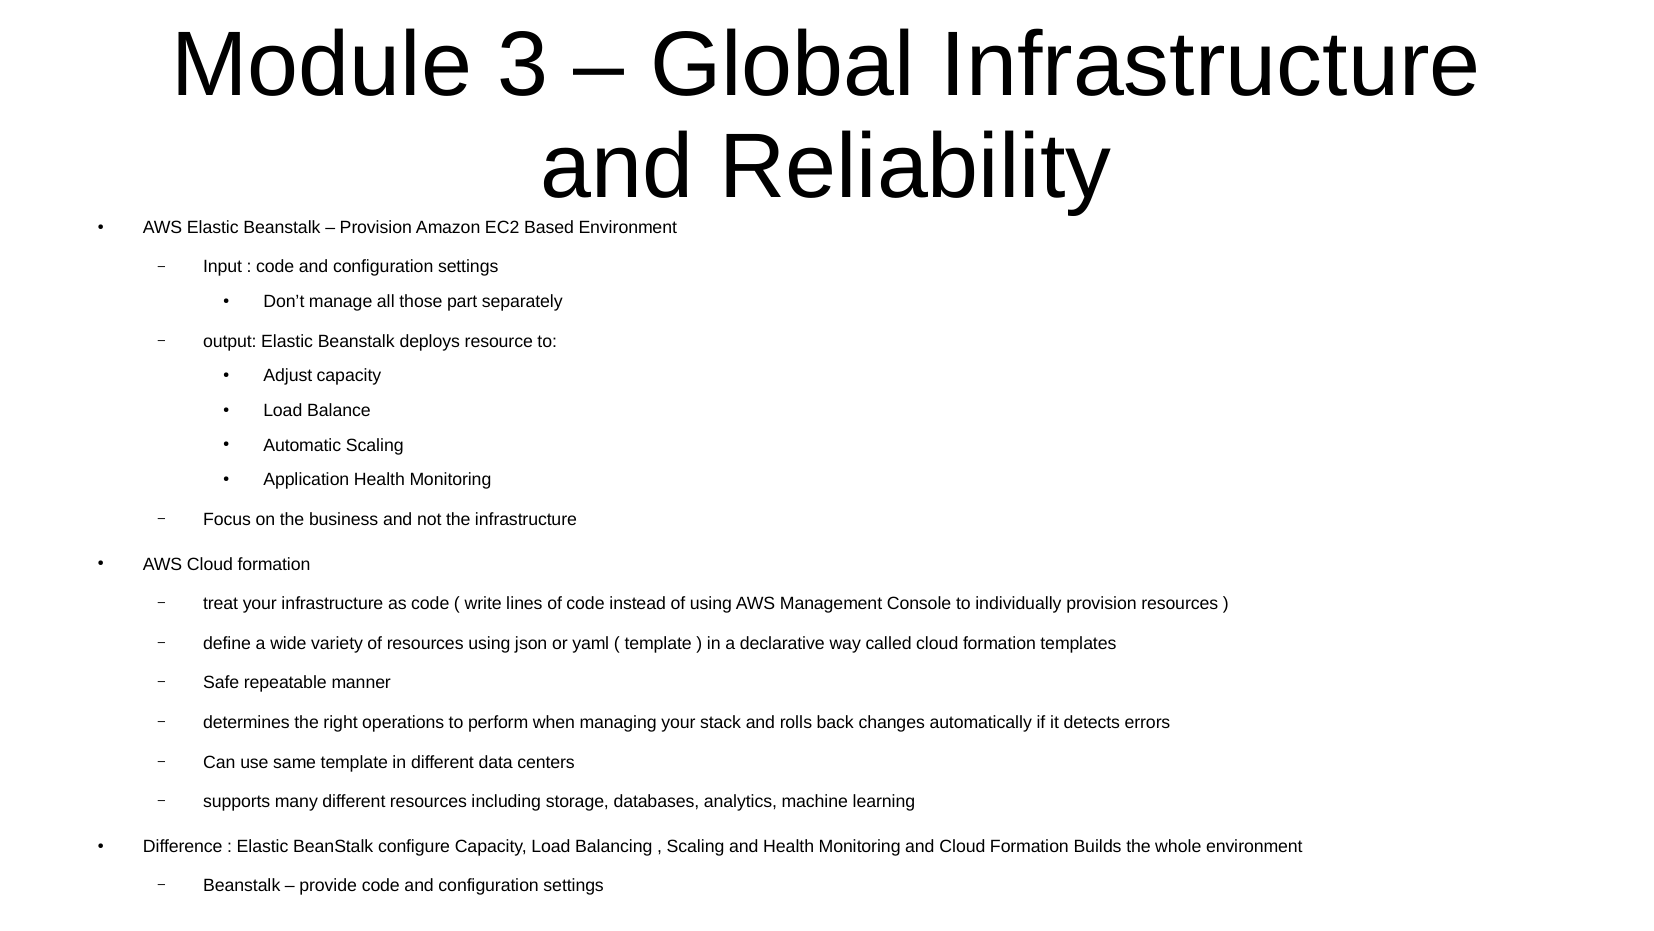

# Module 3 – Global Infrastructure and Reliability
AWS Elastic Beanstalk – Provision Amazon EC2 Based Environment
Input : code and configuration settings
Don’t manage all those part separately
output: Elastic Beanstalk deploys resource to:
Adjust capacity
Load Balance
Automatic Scaling
Application Health Monitoring
Focus on the business and not the infrastructure
AWS Cloud formation
treat your infrastructure as code ( write lines of code instead of using AWS Management Console to individually provision resources )
define a wide variety of resources using json or yaml ( template ) in a declarative way called cloud formation templates
Safe repeatable manner
determines the right operations to perform when managing your stack and rolls back changes automatically if it detects errors
Can use same template in different data centers
supports many different resources including storage, databases, analytics, machine learning
Difference : Elastic BeanStalk configure Capacity, Load Balancing , Scaling and Health Monitoring and Cloud Formation Builds the whole environment
Beanstalk – provide code and configuration settings